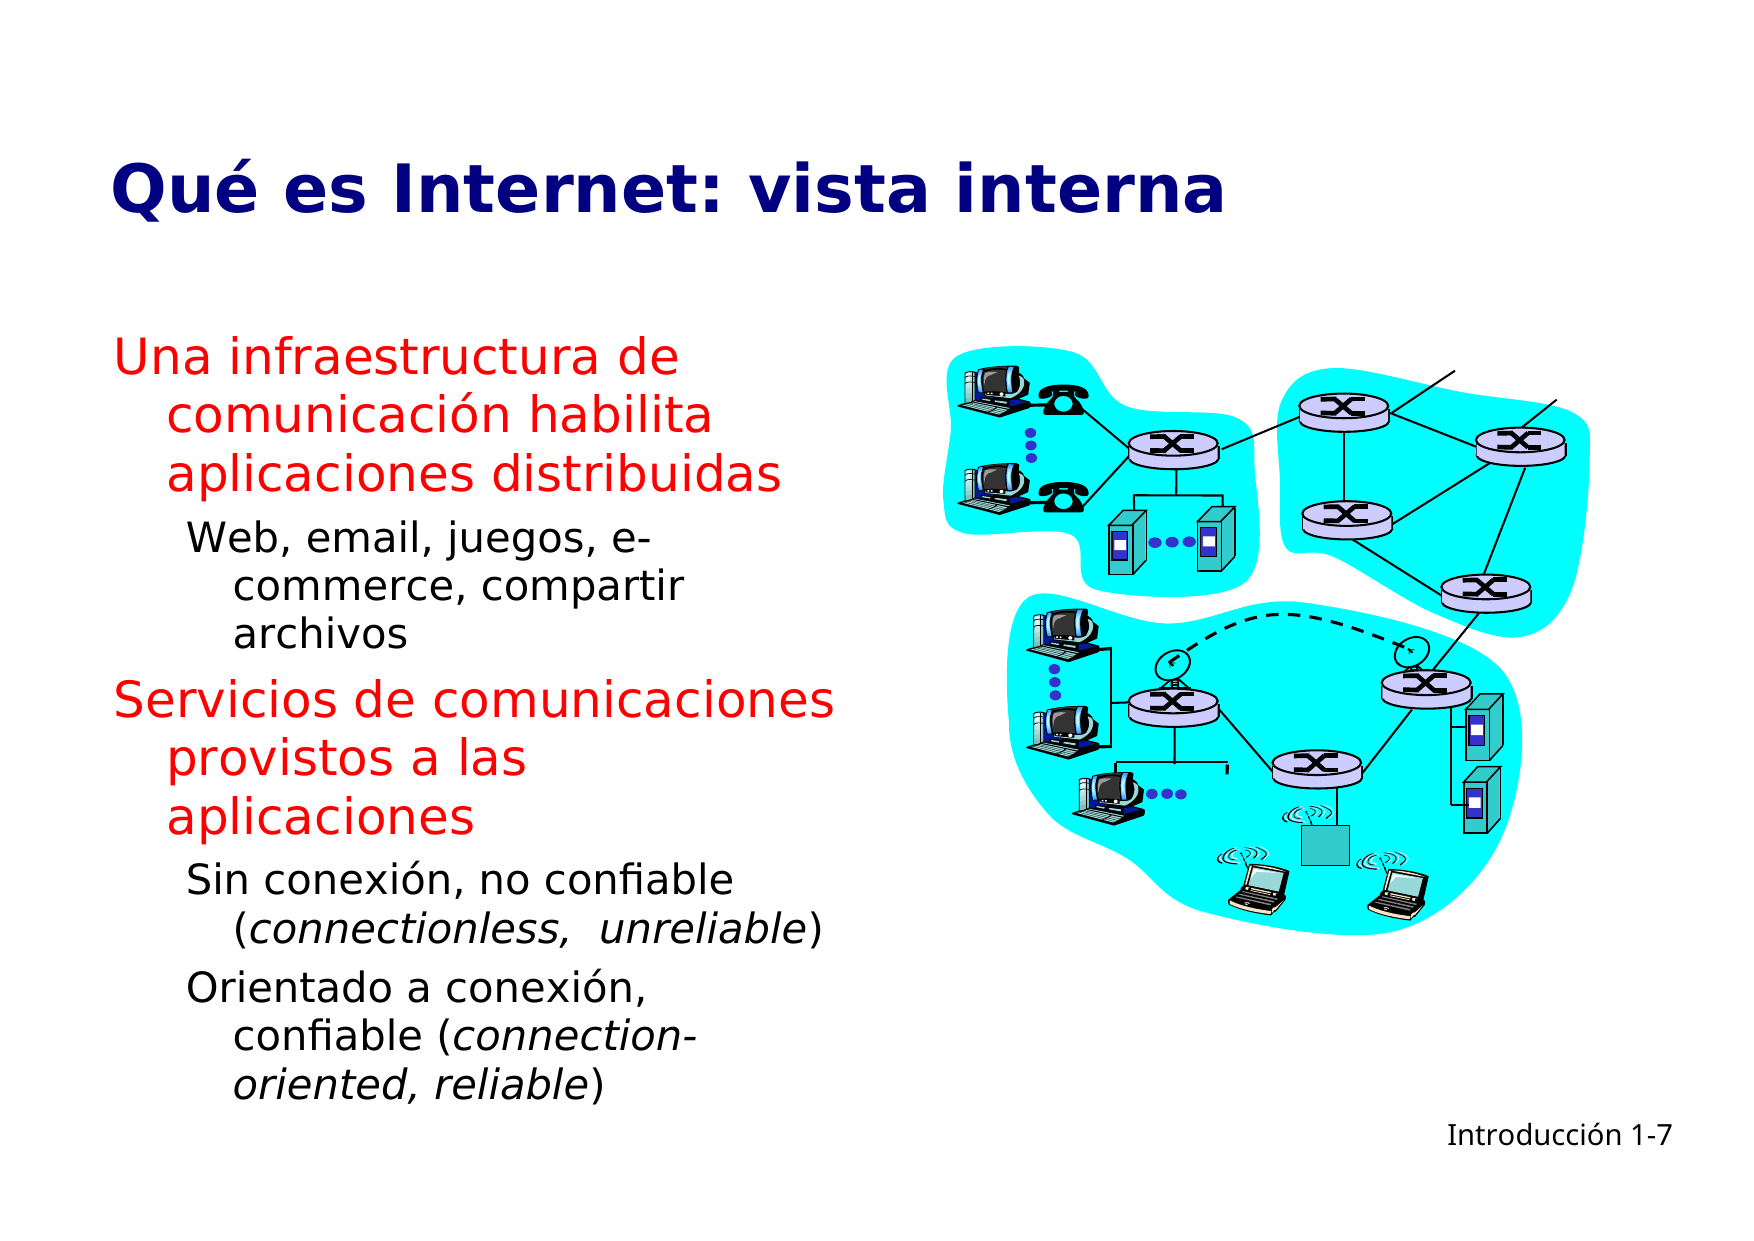

# Qué es Internet: vista interna
Una infraestructura de comunicación habilita aplicaciones distribuidas
Web, email, juegos, e-commerce, compartir archivos
Servicios de comunicaciones provistos a las aplicaciones
Sin conexión, no confiable (connectionless, unreliable)
Orientado a conexión, confiable (connection-oriented, reliable)